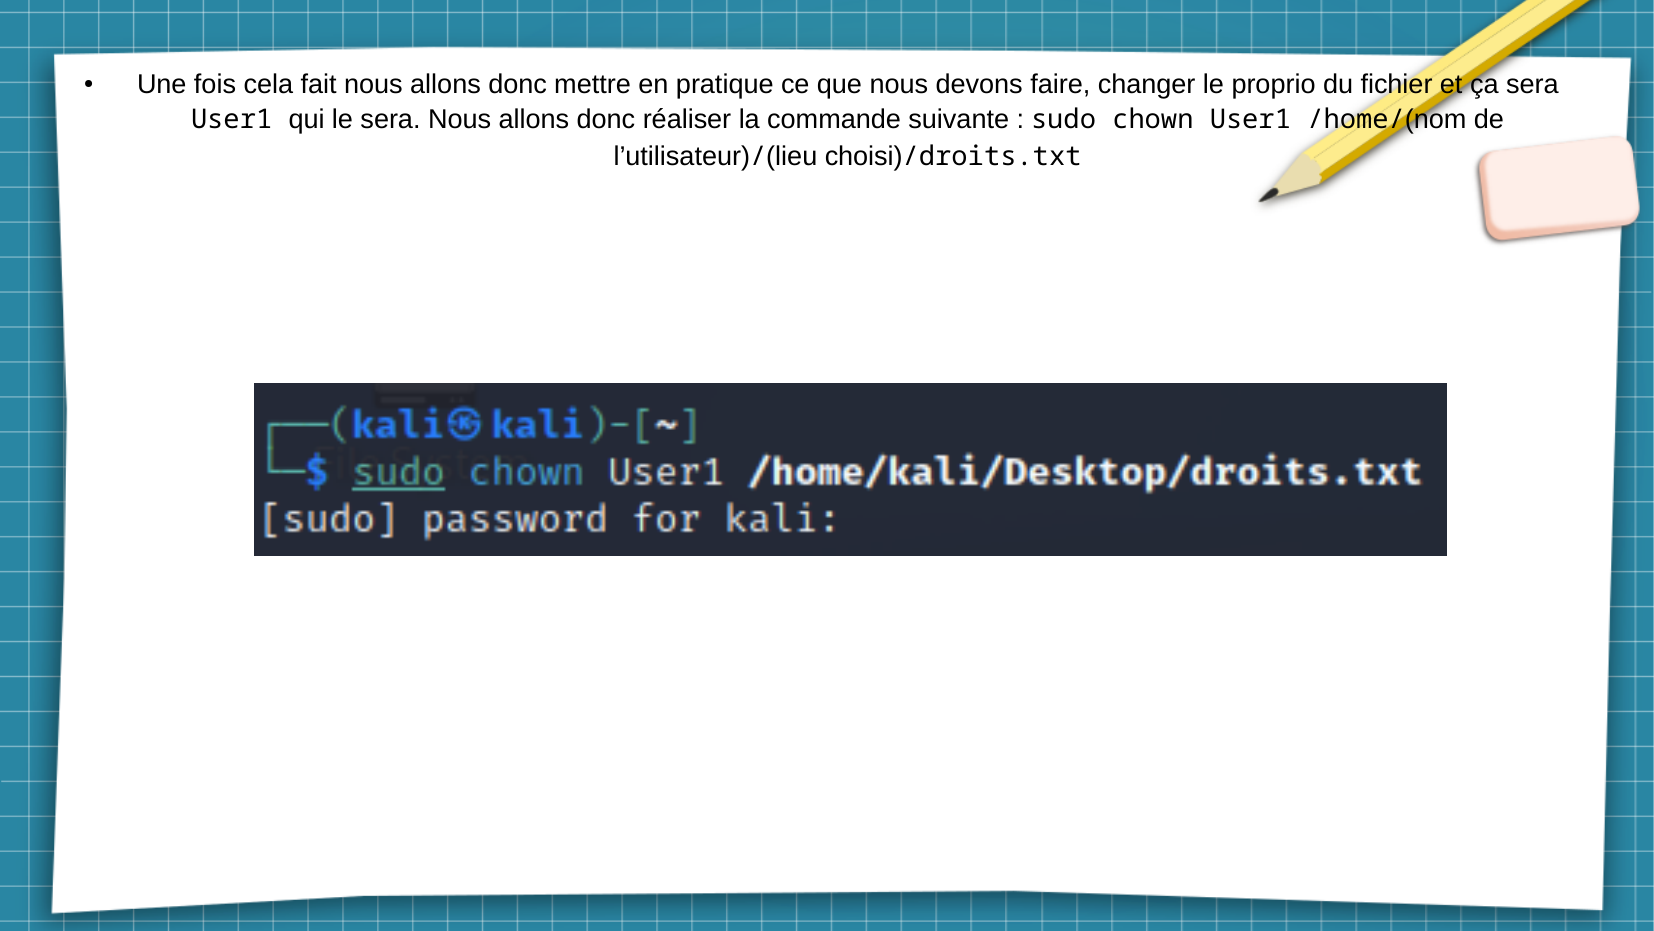

# Une fois cela fait nous allons donc mettre en pratique ce que nous devons faire, changer le proprio du fichier et ça sera User1 qui le sera. Nous allons donc réaliser la commande suivante : sudo chown User1 /home/(nom de l’utilisateur)/(lieu choisi)/droits.txt